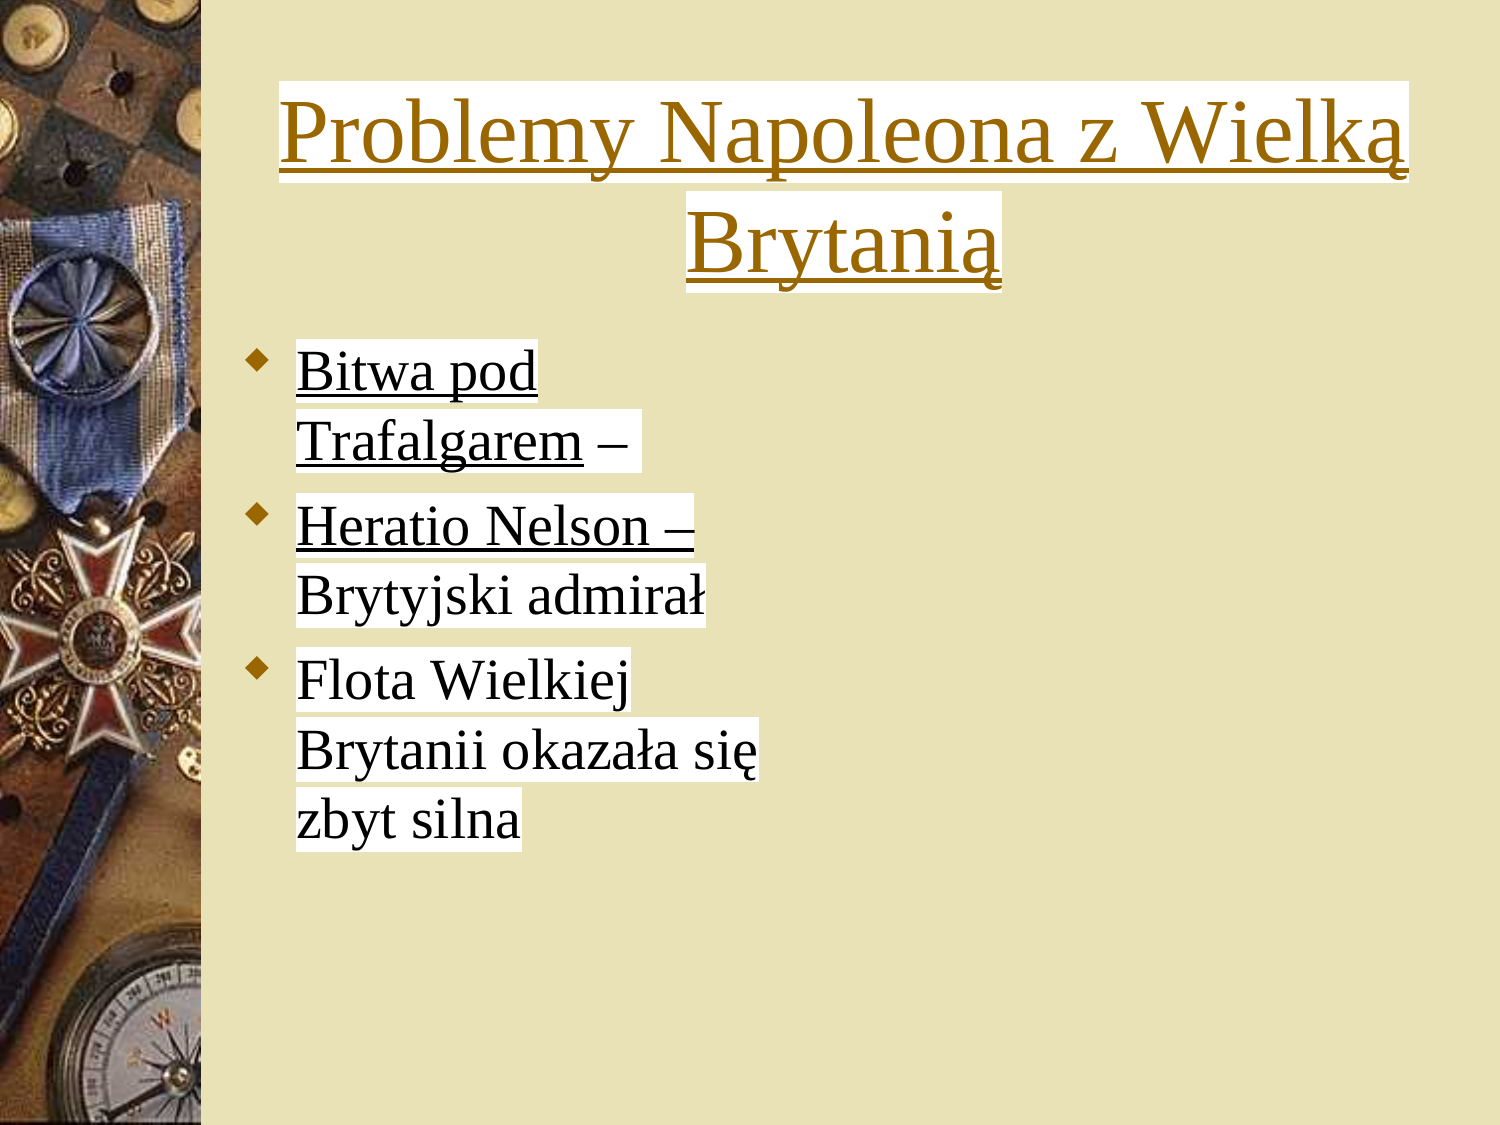

# Problemy Napoleona z Wielką Brytanią
Bitwa pod Trafalgarem –
Heratio Nelson – Brytyjski admirał
Flota Wielkiej Brytanii okazała się zbyt silna